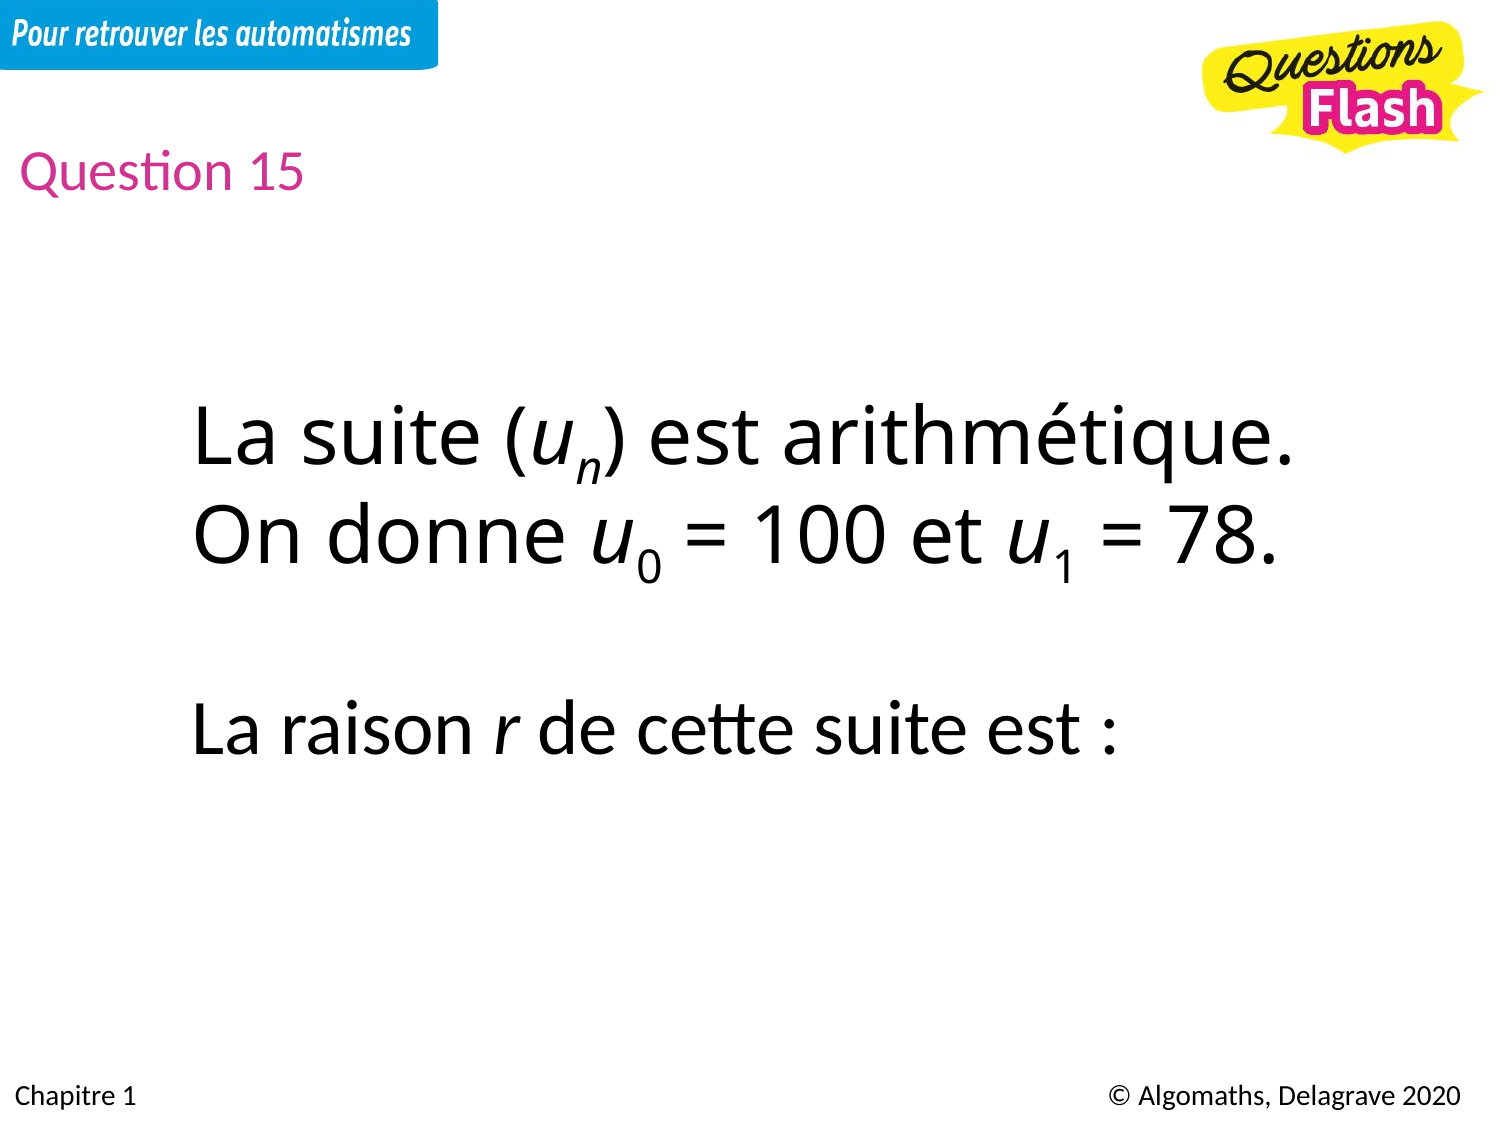

Question 15
# La suite (un) est arithmétique. On donne u0 = 100 et u1 = 78.
La raison r de cette suite est :